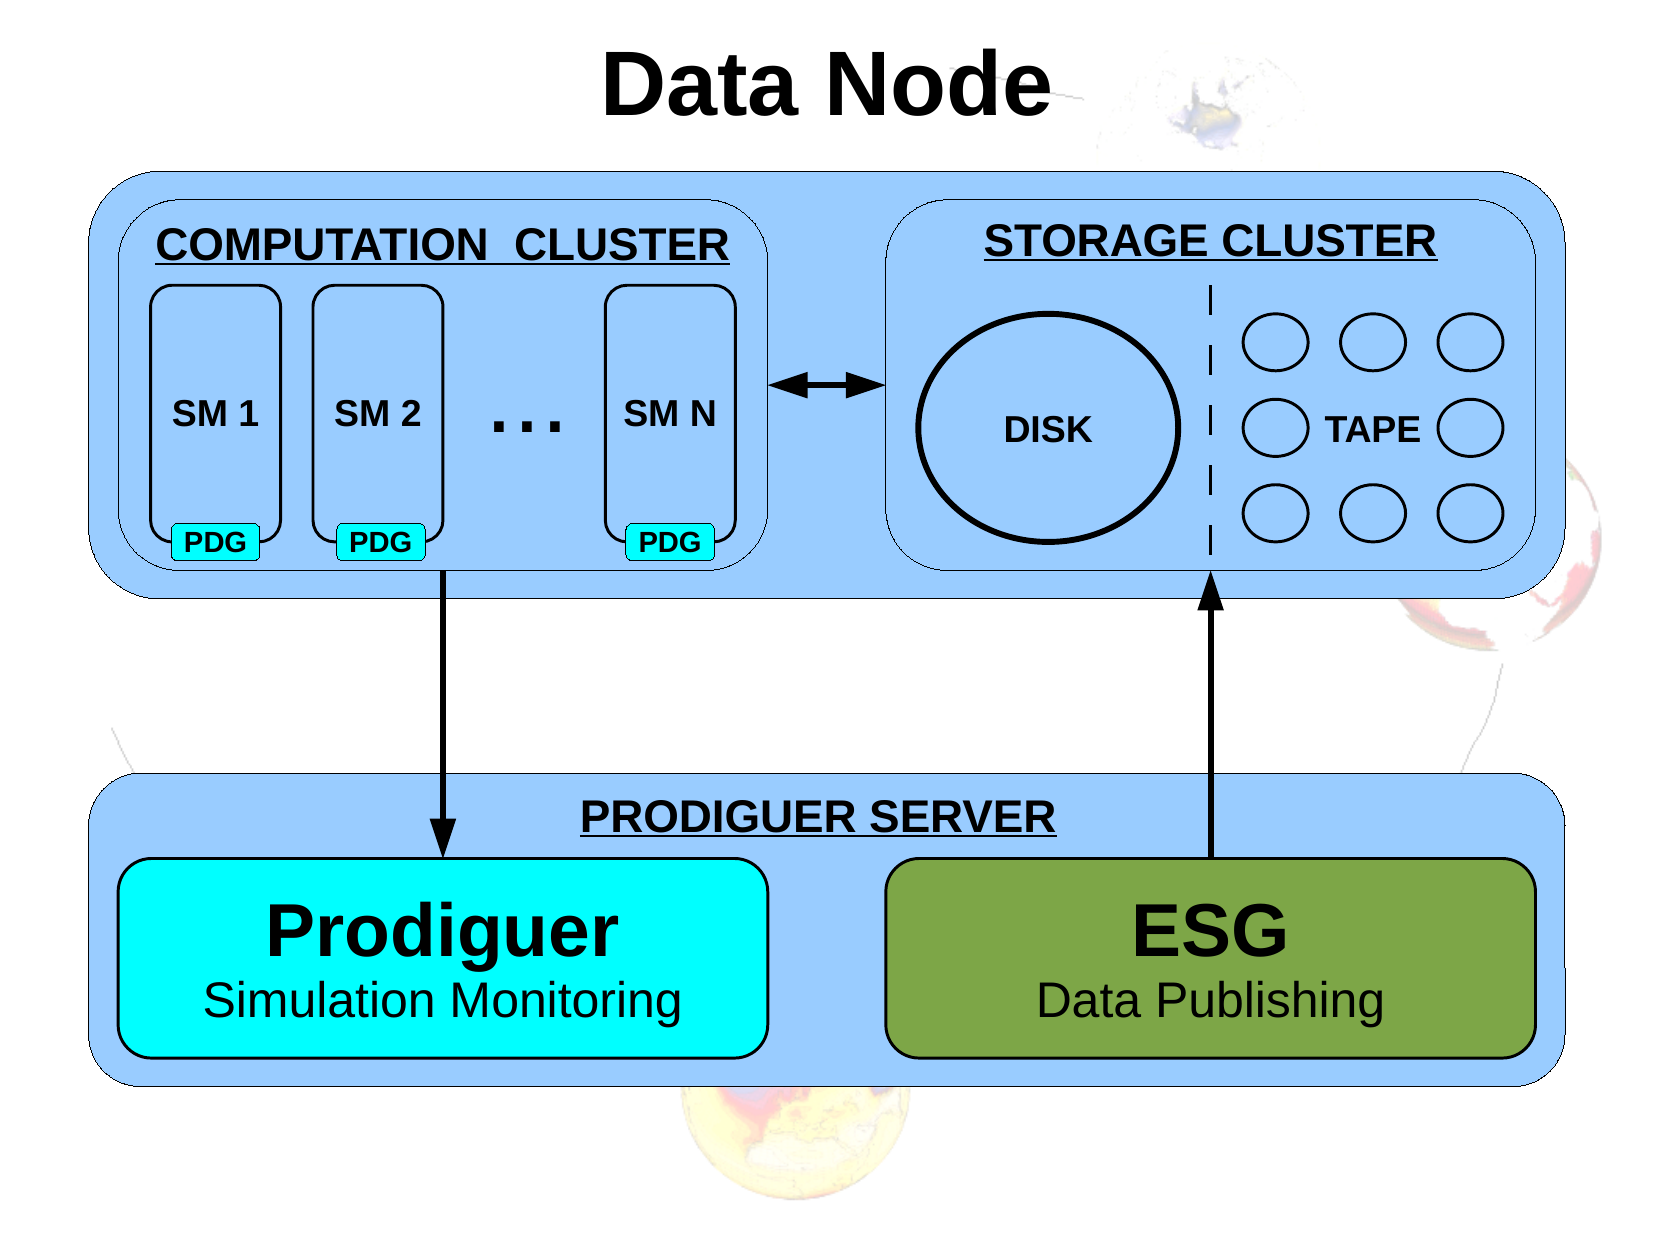

# Data Node
STORAGE CLUSTER
TAPE
DISK
COMPUTATION CLUSTER
SM 1
SM 2
SM N
...
PDG
PDG
PDG
PRODIGUER SERVER
Prodiguer
Simulation Monitoring
ESG
Data Publishing